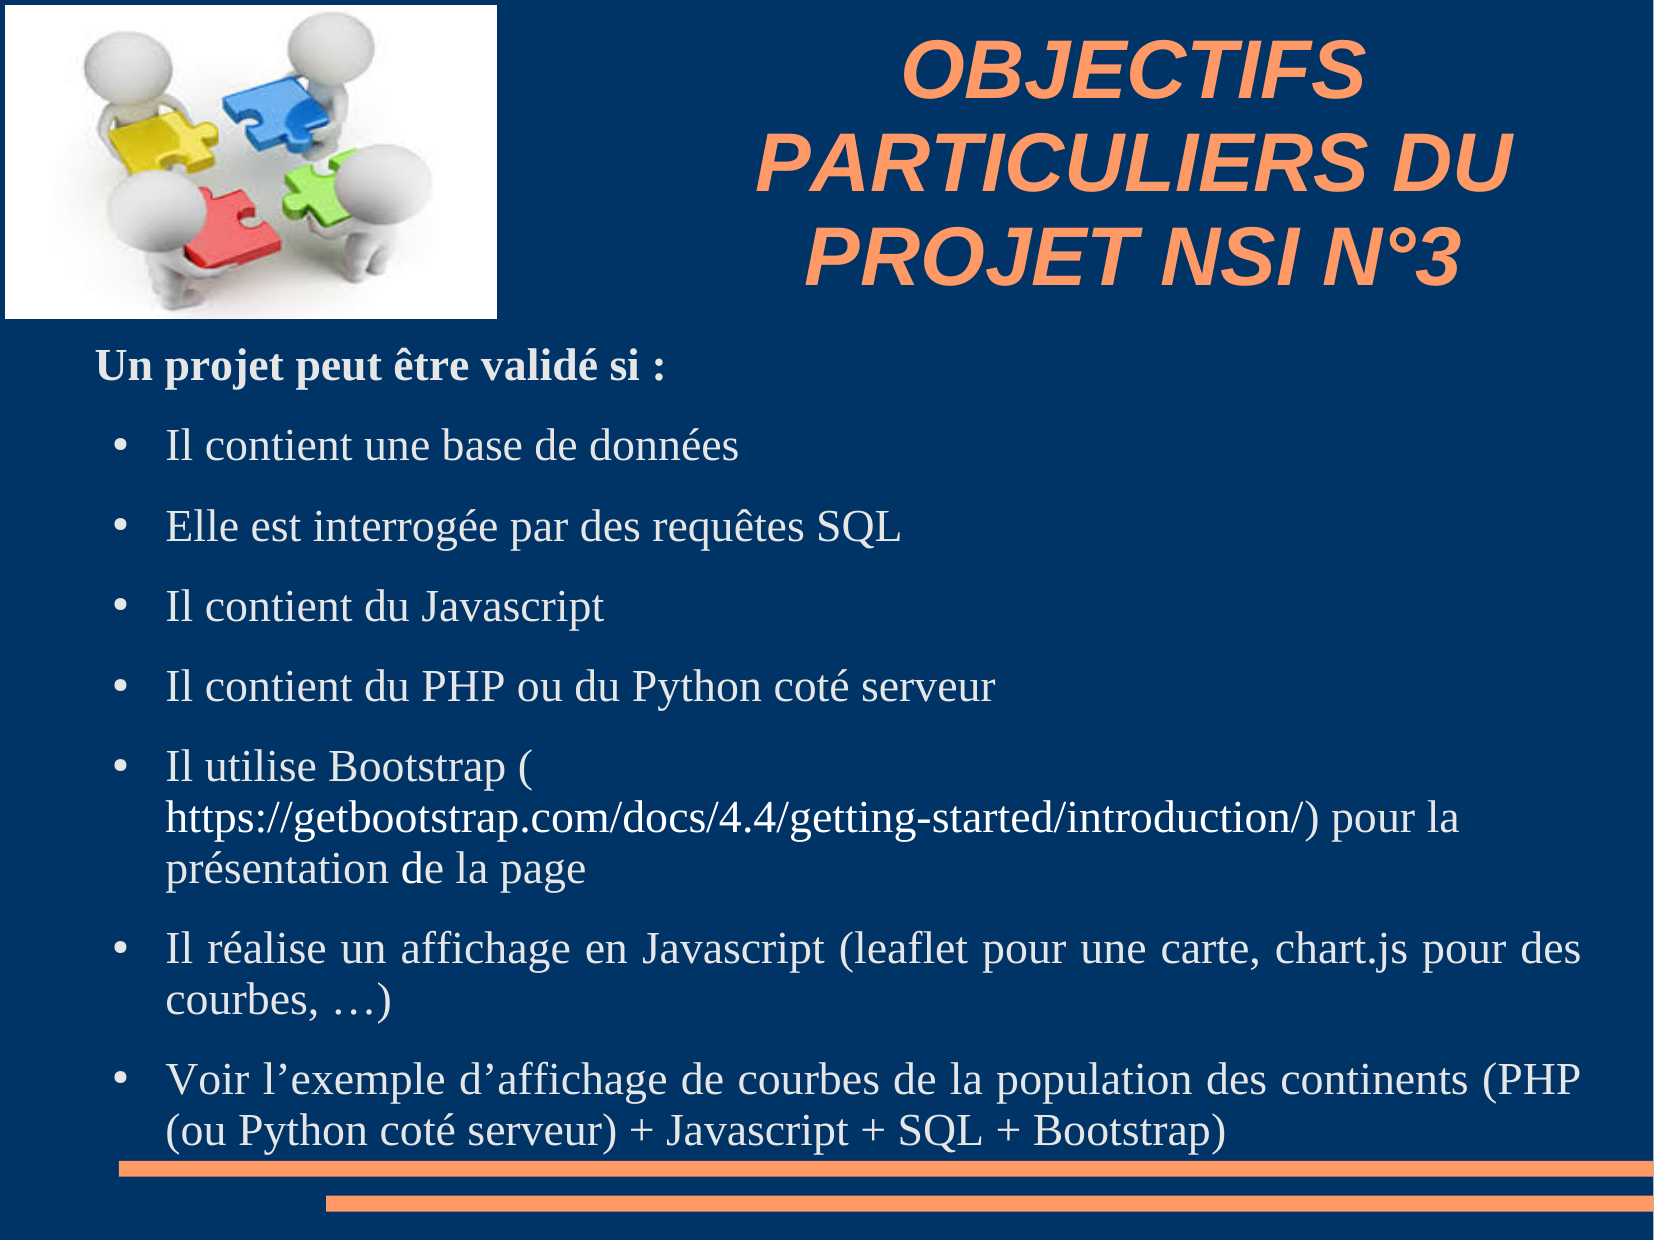

# OBJECTIFS PARTICULIERS DU PROJET NSI N°3
Un projet peut être validé si :
Il contient une base de données
Elle est interrogée par des requêtes SQL
Il contient du Javascript
Il contient du PHP ou du Python coté serveur
Il utilise Bootstrap (https://getbootstrap.com/docs/4.4/getting-started/introduction/) pour la présentation de la page
Il réalise un affichage en Javascript (leaflet pour une carte, chart.js pour des courbes, …)
Voir l’exemple d’affichage de courbes de la population des continents (PHP (ou Python coté serveur) + Javascript + SQL + Bootstrap)